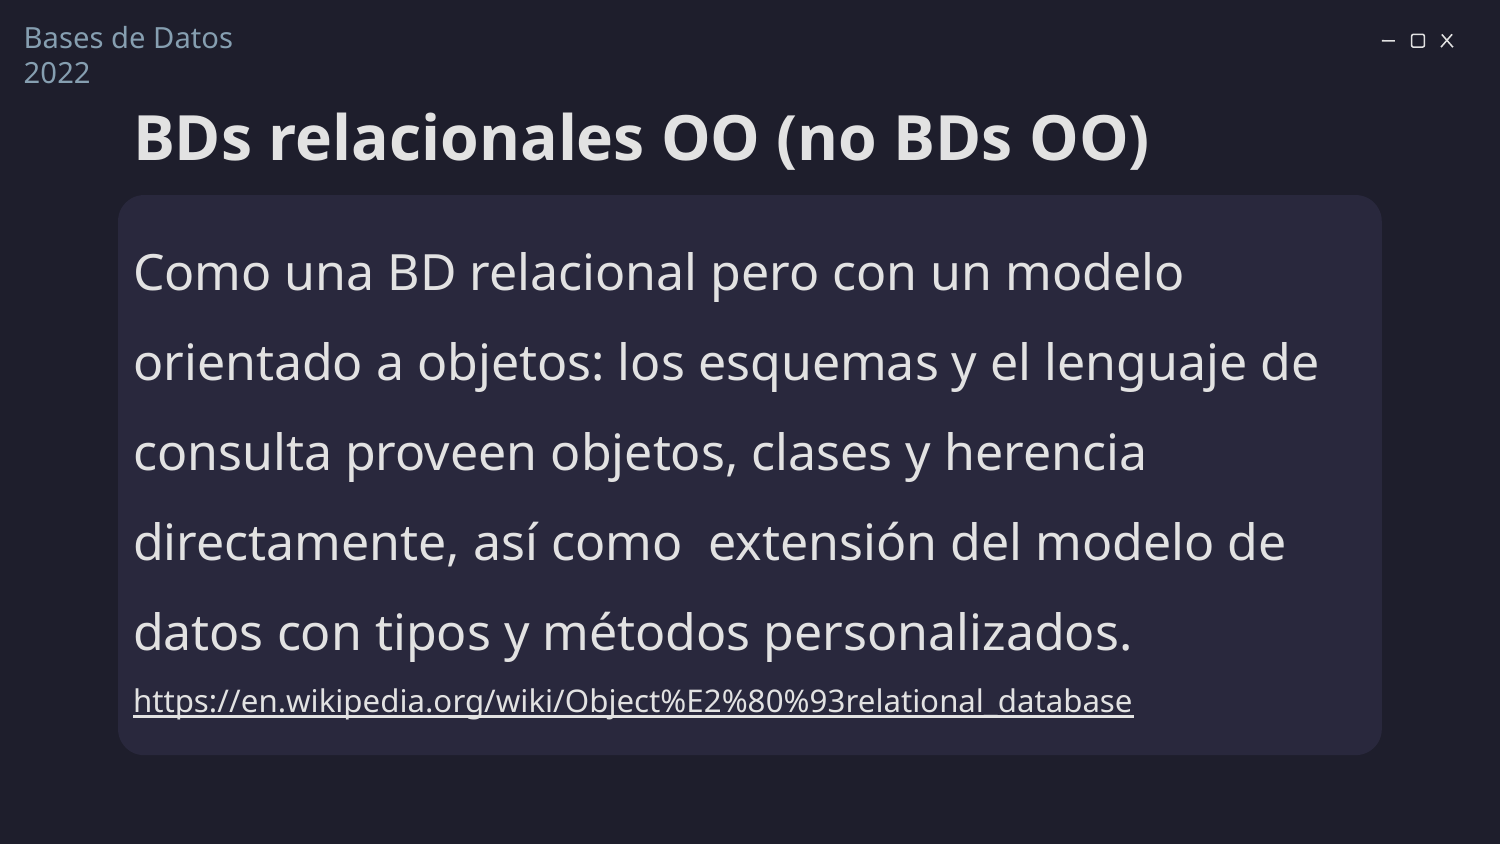

# BDs relacionales OO (no BDs OO)
Como una BD relacional pero con un modelo orientado a objetos: los esquemas y el lenguaje de consulta proveen objetos, clases y herencia directamente, así como extensión del modelo de datos con tipos y métodos personalizados.
https://en.wikipedia.org/wiki/Object%E2%80%93relational_database